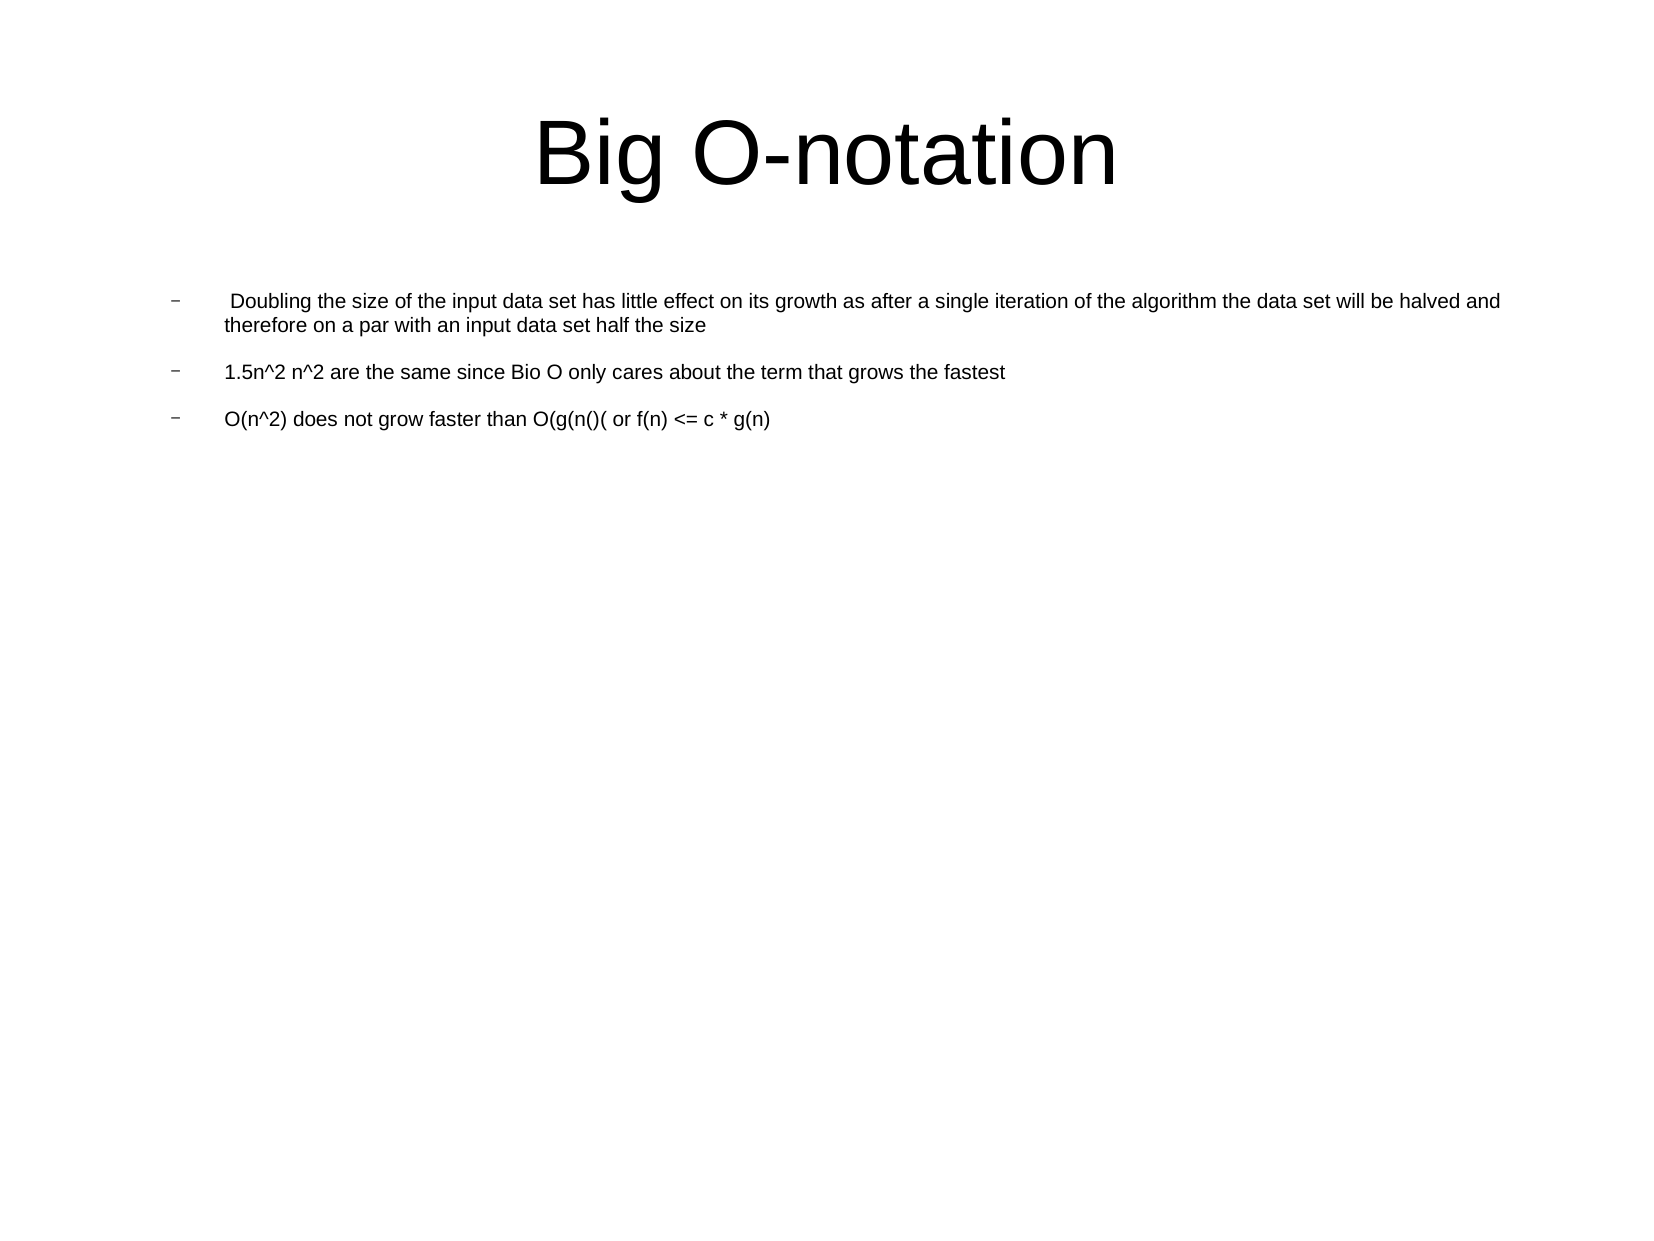

# Big O-notation
 Doubling the size of the input data set has little effect on its growth as after a single iteration of the algorithm the data set will be halved and therefore on a par with an input data set half the size
1.5n^2 n^2 are the same since Bio O only cares about the term that grows the fastest
O(n^2) does not grow faster than O(g(n()( or f(n) <= c * g(n)